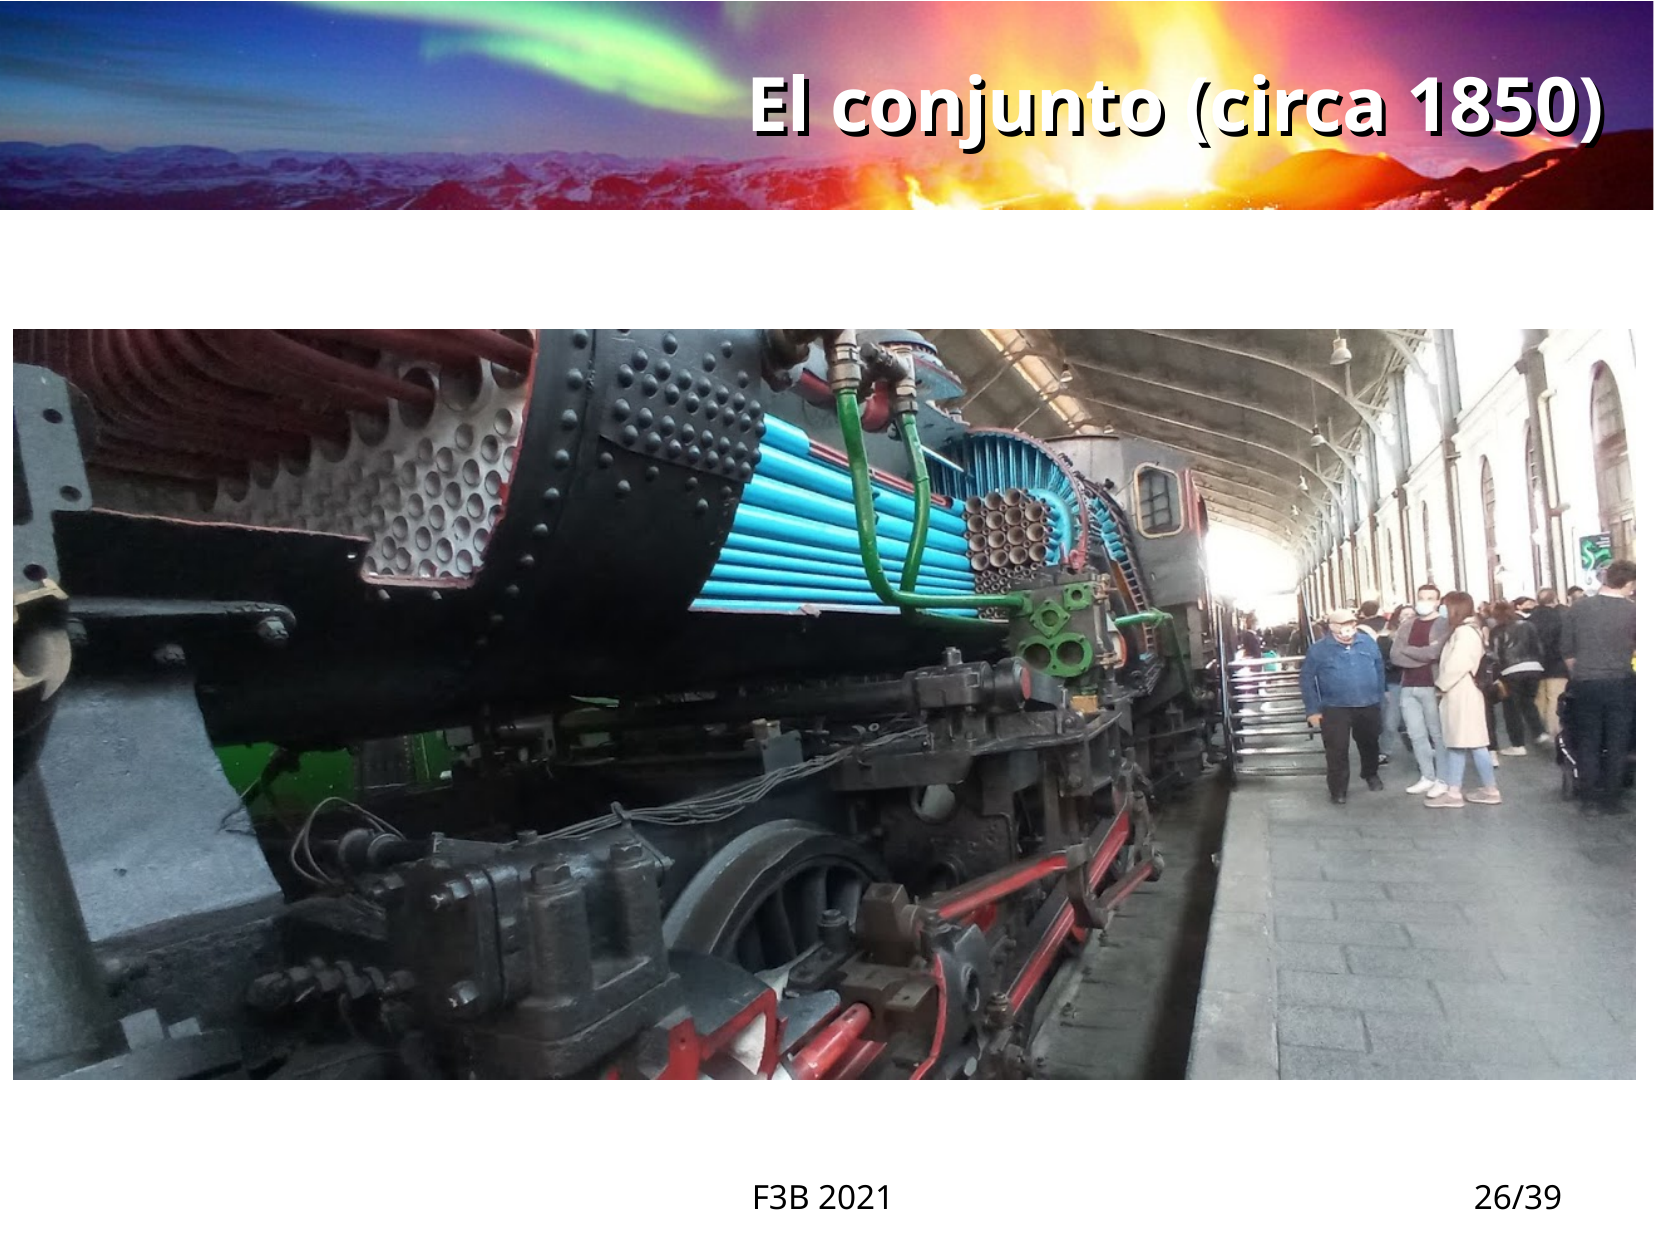

# El conjunto (circa 1850)
F3B 2021
26